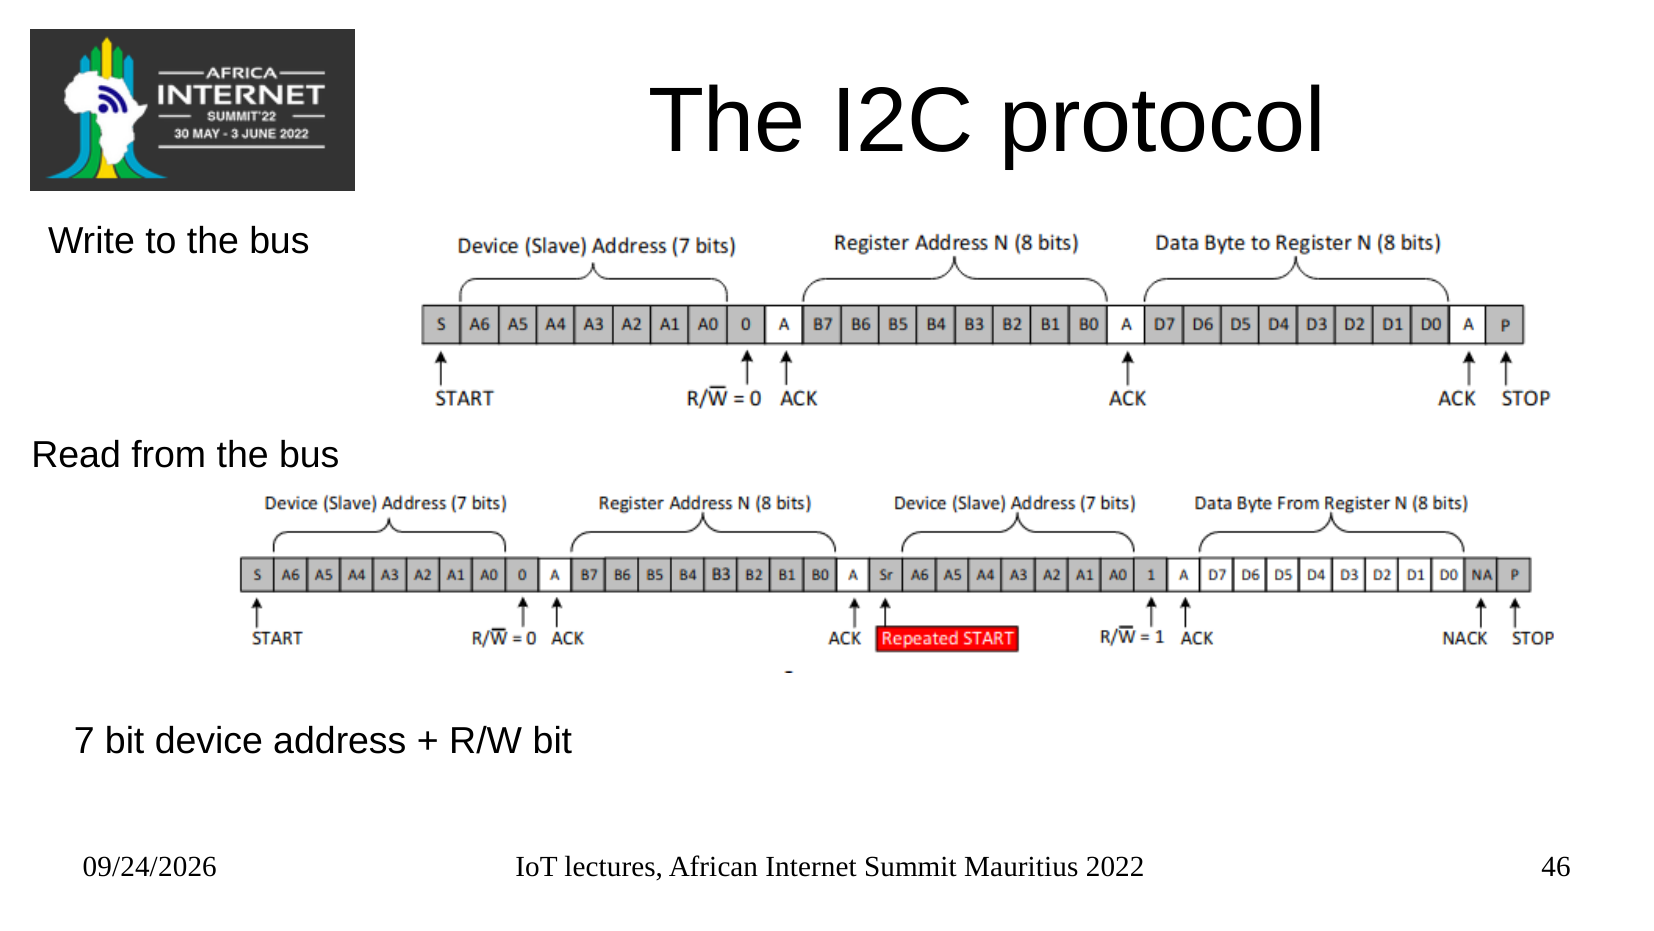

# The I2C protocol
Write to the bus
Read from the bus
7 bit device address + R/W bit
IoT lectures, African Internet Summit Mauritius 2022
46